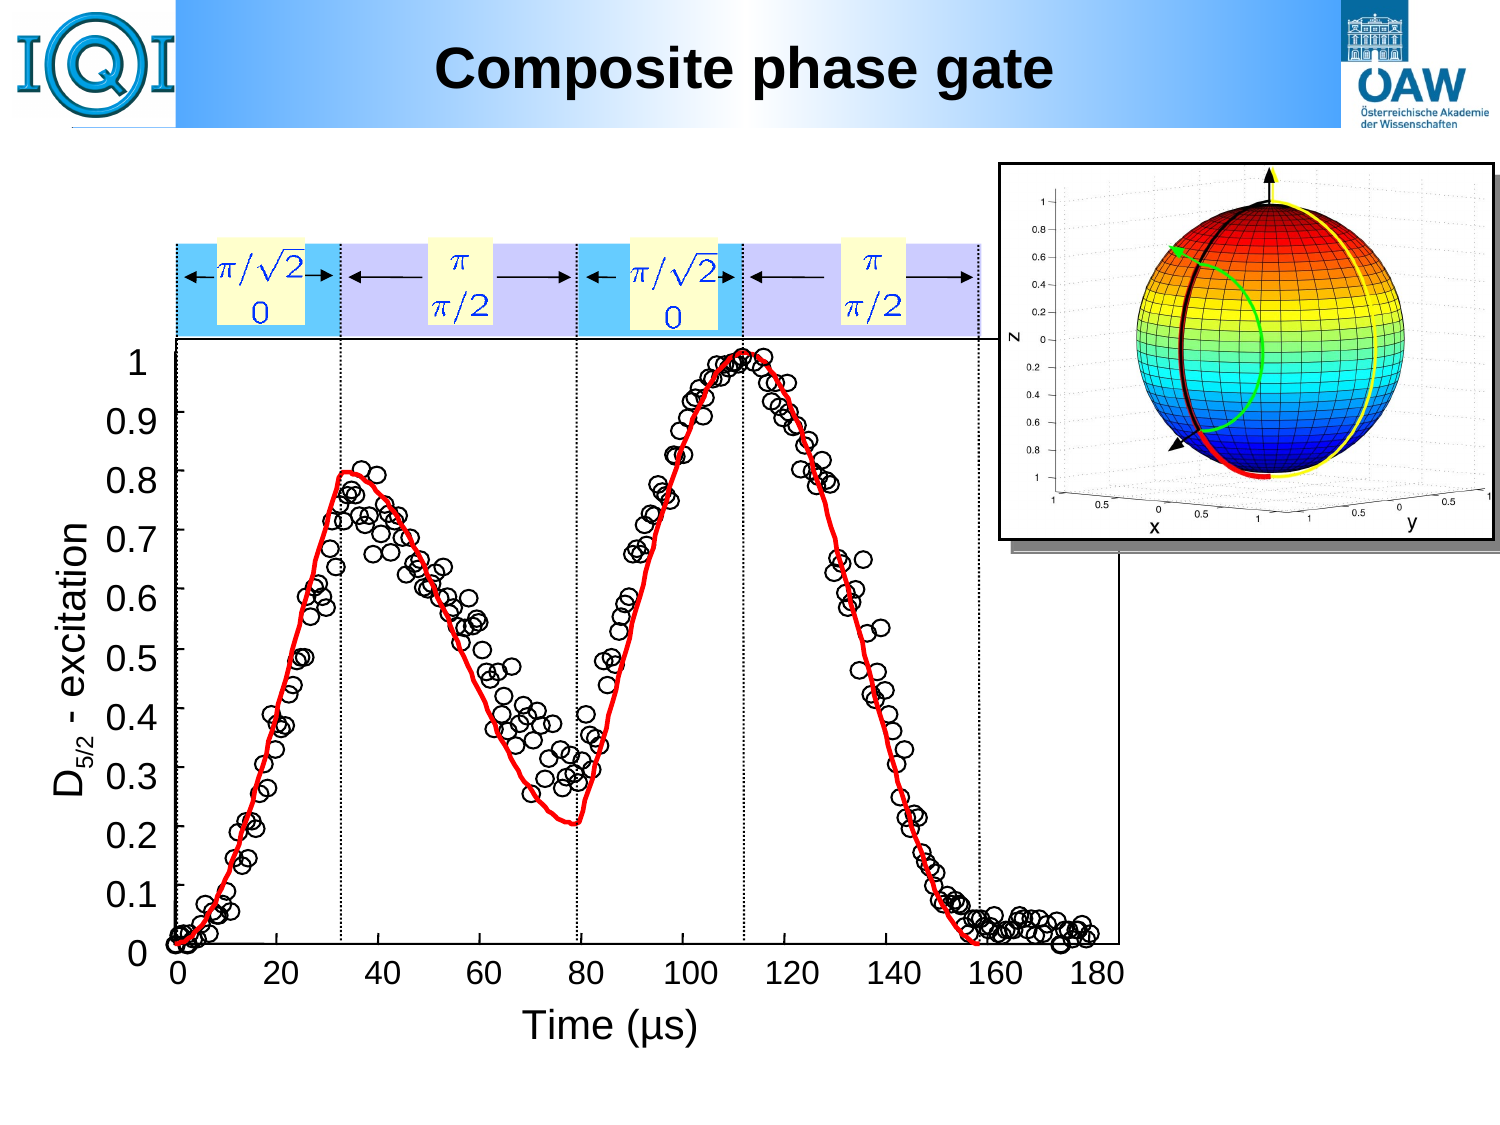

Composite phase gate
1
0.9
0.8
0.7
0.6
0.5
0.4
0.3
0.2
0.1
0
 D5/2 - excitation
0
20
40
60
80
100
120
140
160
180
Time (µs)‏